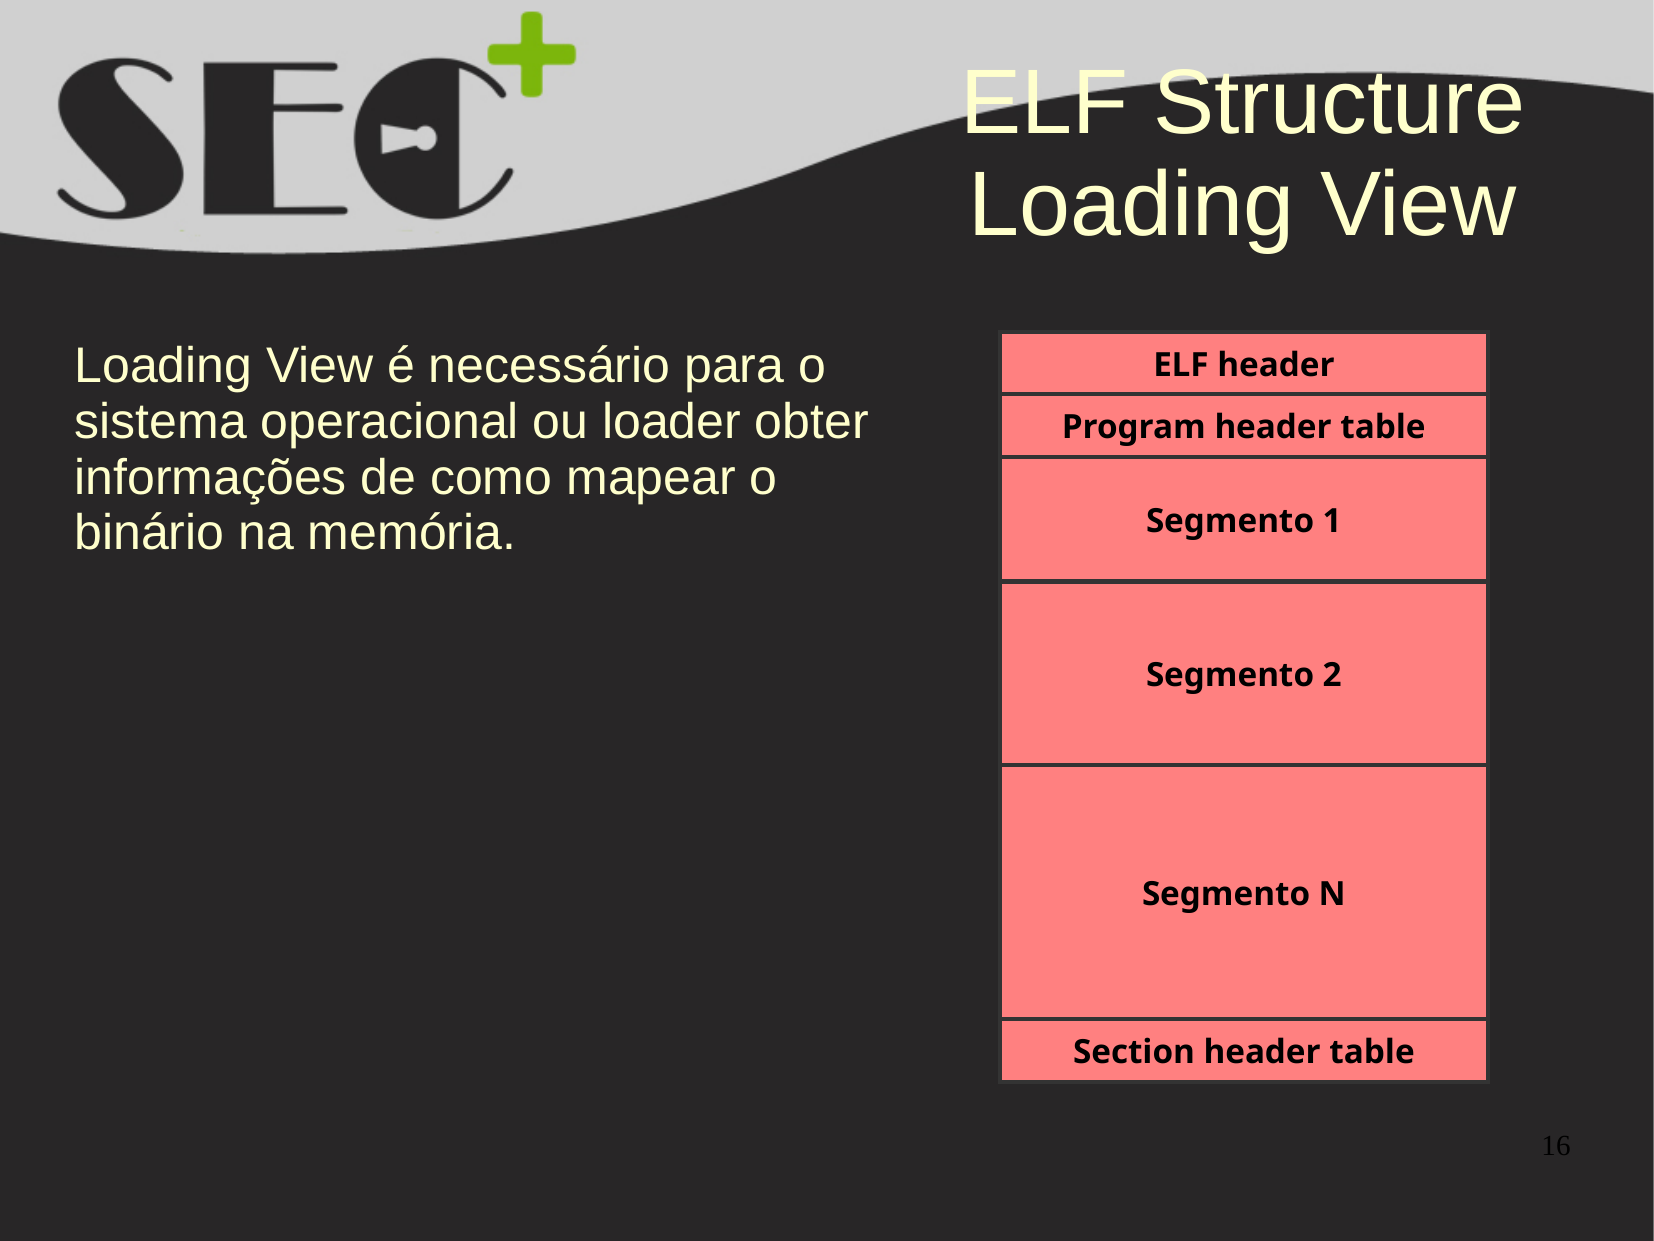

# ELF Structure Loading View
Loading View é necessário para o sistema operacional ou loader obter informações de como mapear o binário na memória.
ELF header
Program header table
Segmento 1
Segmento 2
Segmento N
Section header table
16